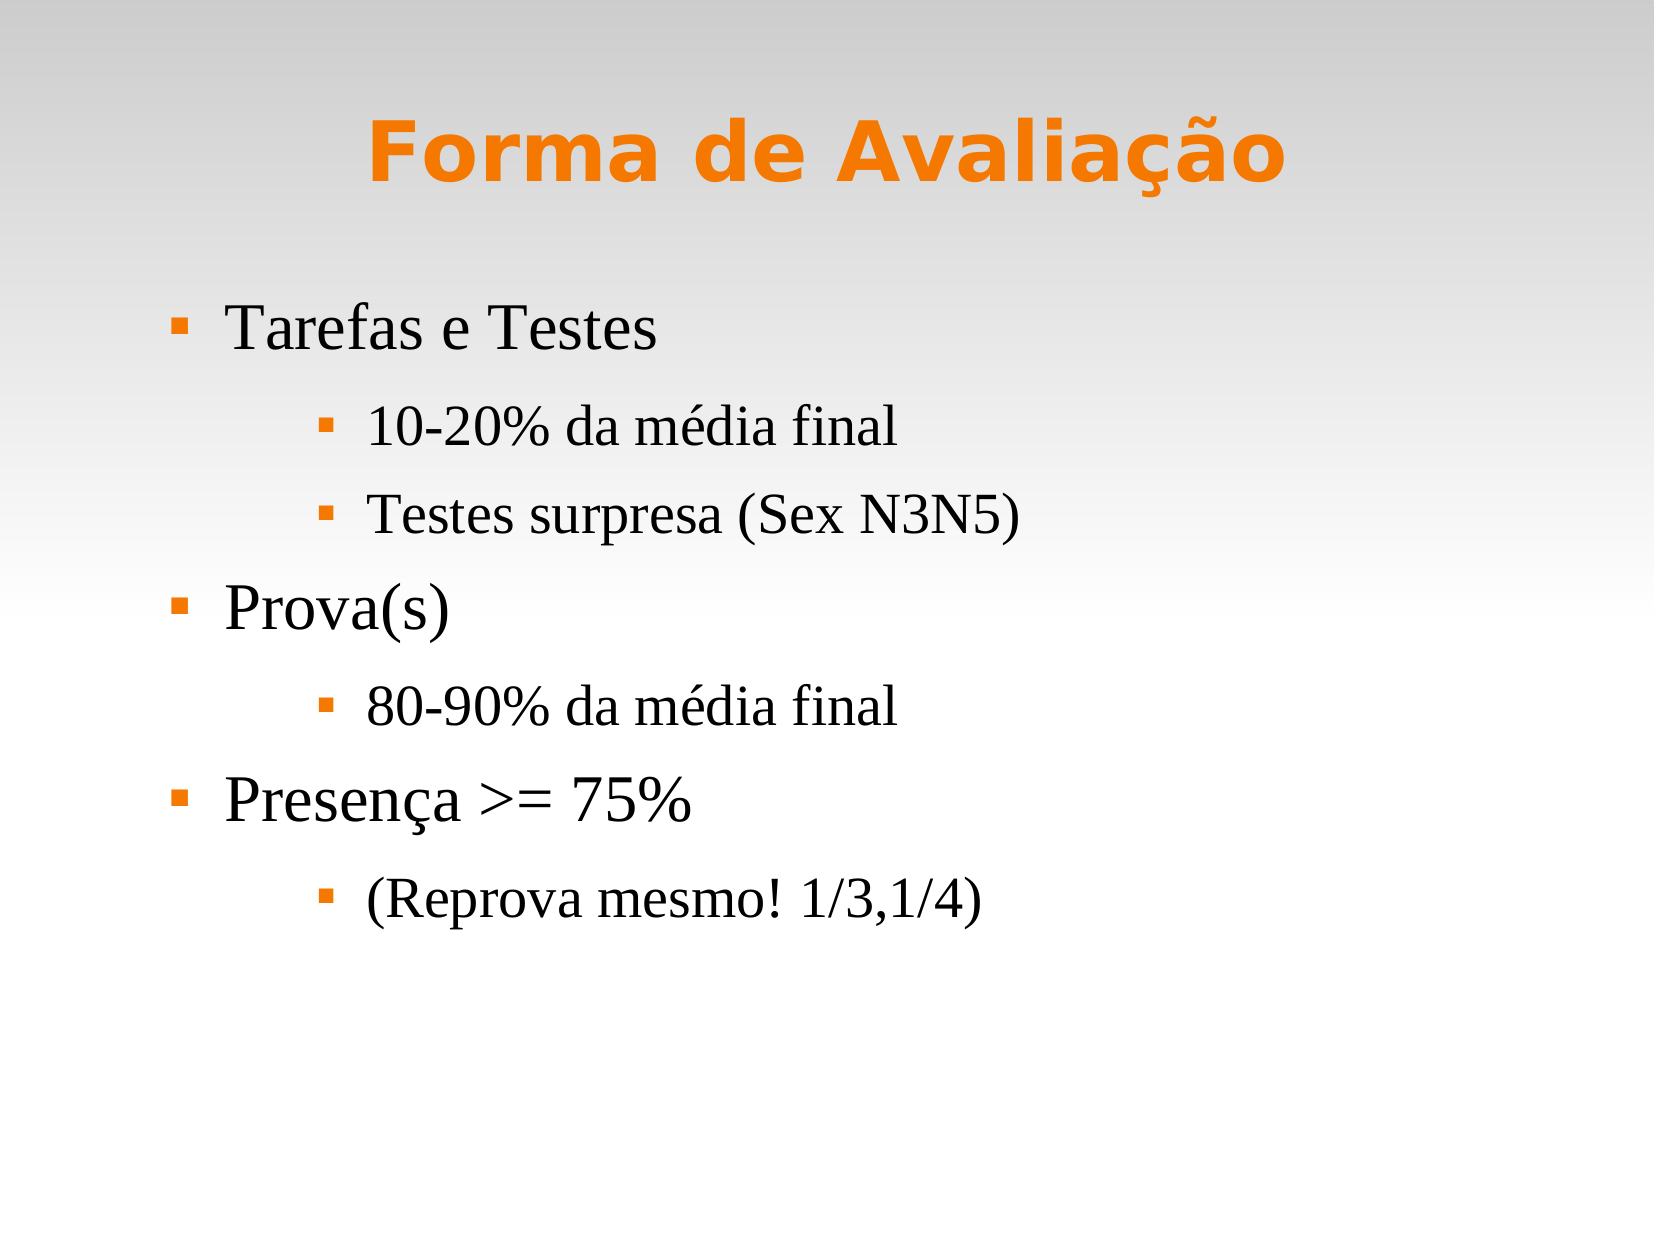

# Forma de Avaliação
Tarefas e Testes
10-20% da média final
Testes surpresa (Sex N3N5)
Prova(s)
80-90% da média final
Presença >= 75%
(Reprova mesmo! 1/3,1/4)